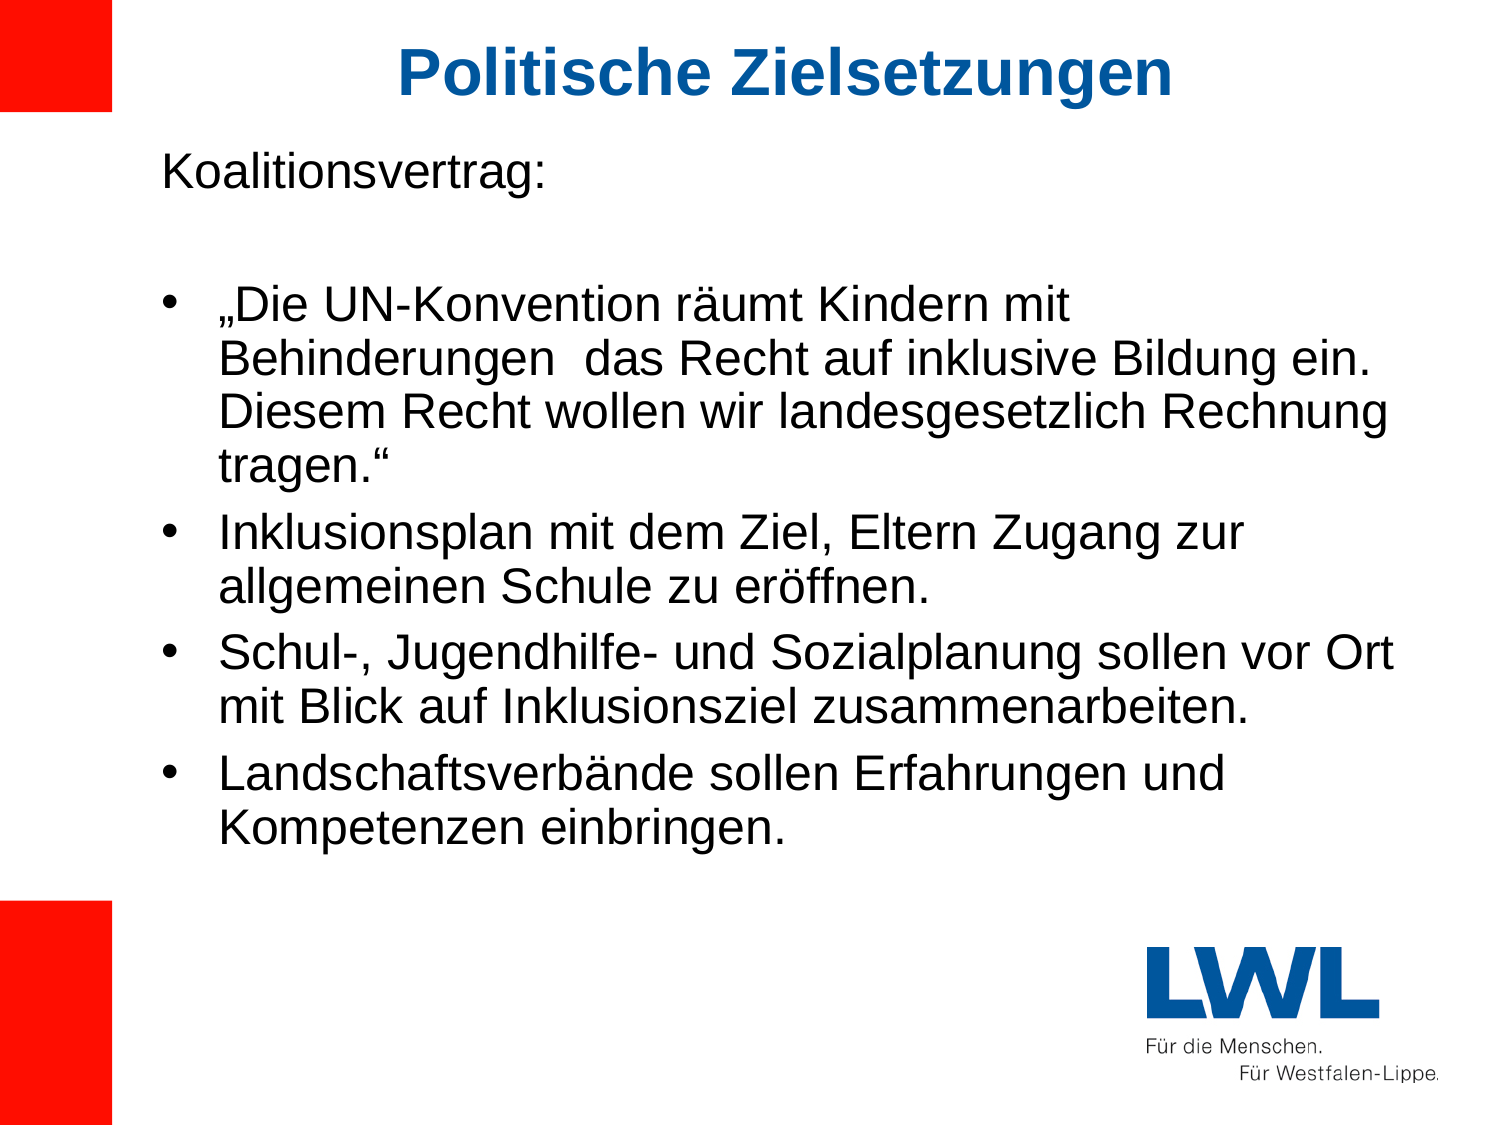

# Politische Zielsetzungen
Koalitionsvertrag:
„Die UN-Konvention räumt Kindern mit Behinderungen das Recht auf inklusive Bildung ein. Diesem Recht wollen wir landesgesetzlich Rechnung tragen.“
Inklusionsplan mit dem Ziel, Eltern Zugang zur allgemeinen Schule zu eröffnen.
Schul-, Jugendhilfe- und Sozialplanung sollen vor Ort mit Blick auf Inklusionsziel zusammenarbeiten.
Landschaftsverbände sollen Erfahrungen und Kompetenzen einbringen.